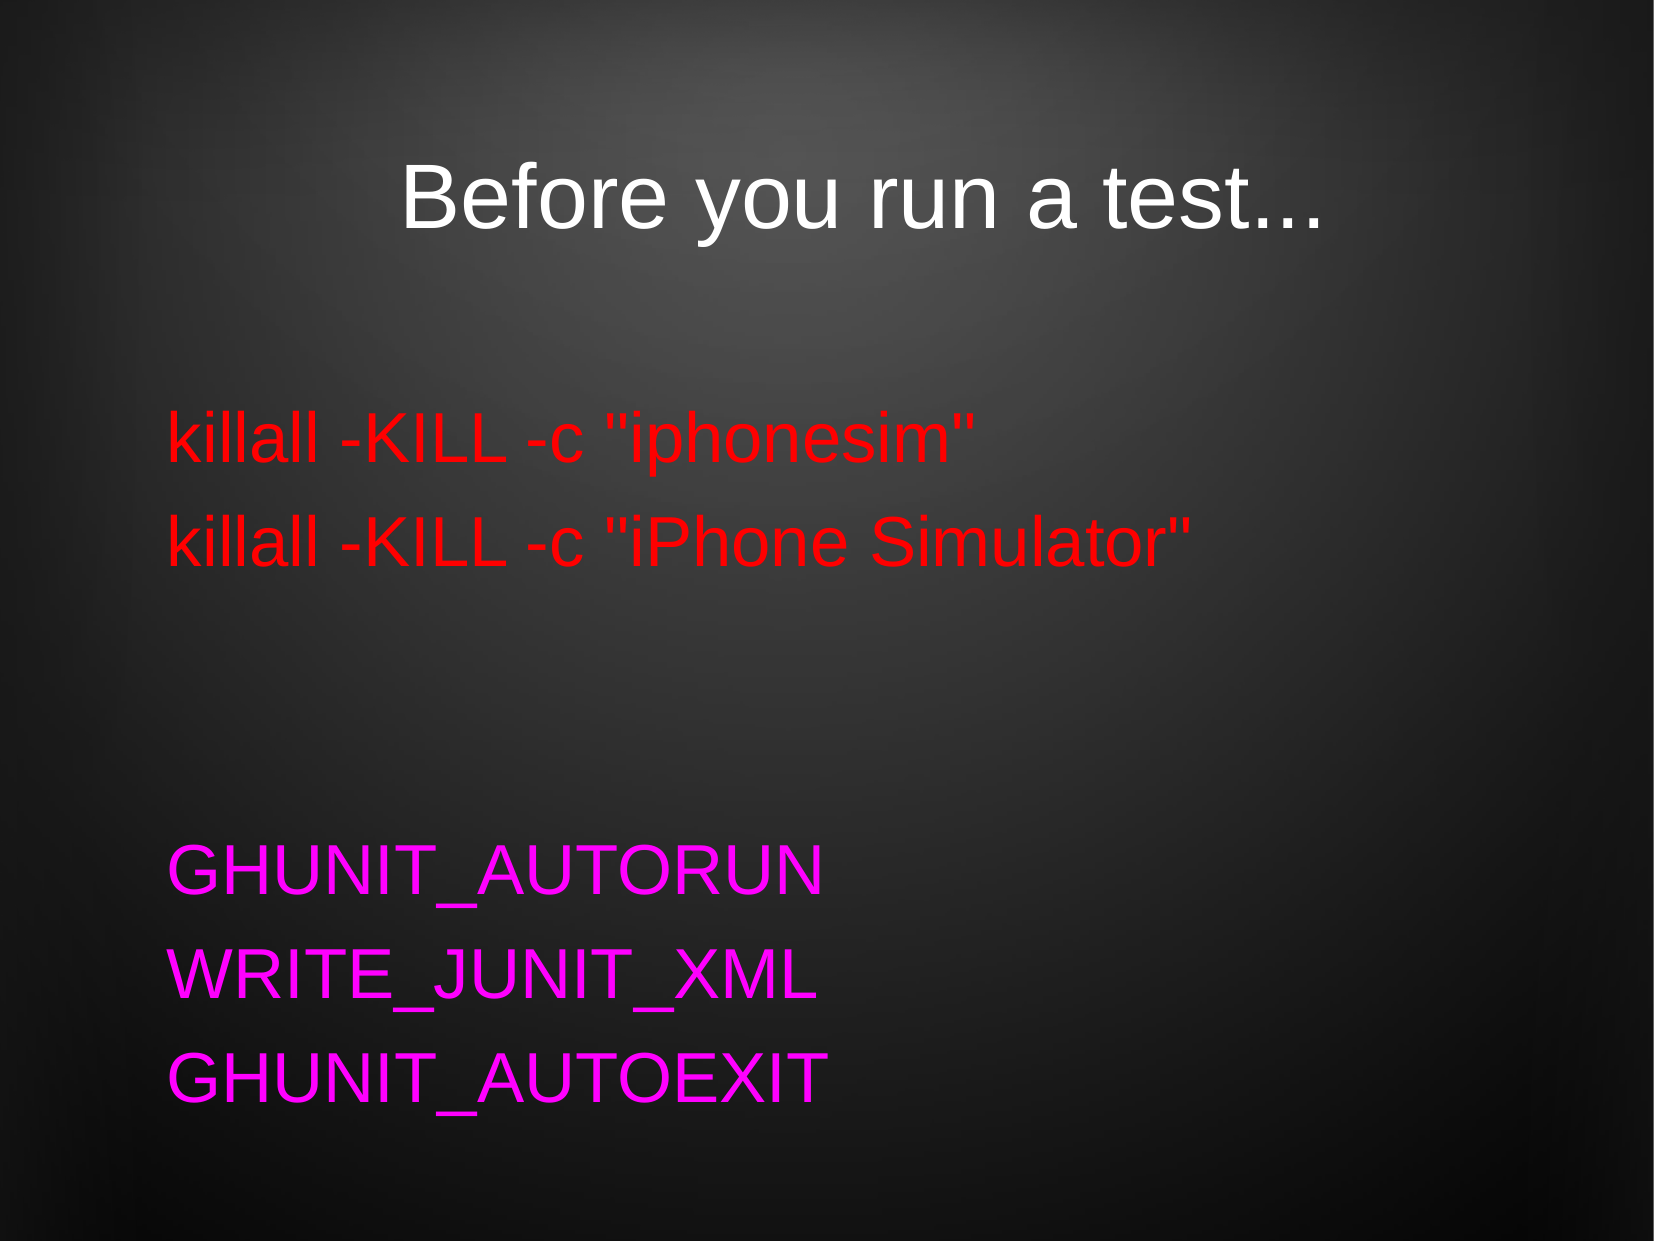

# Before you run a test...
killall -KILL -c "iphonesim"
killall -KILL -c "iPhone Simulator"
GHUNIT_AUTORUN
WRITE_JUNIT_XML
GHUNIT_AUTOEXIT